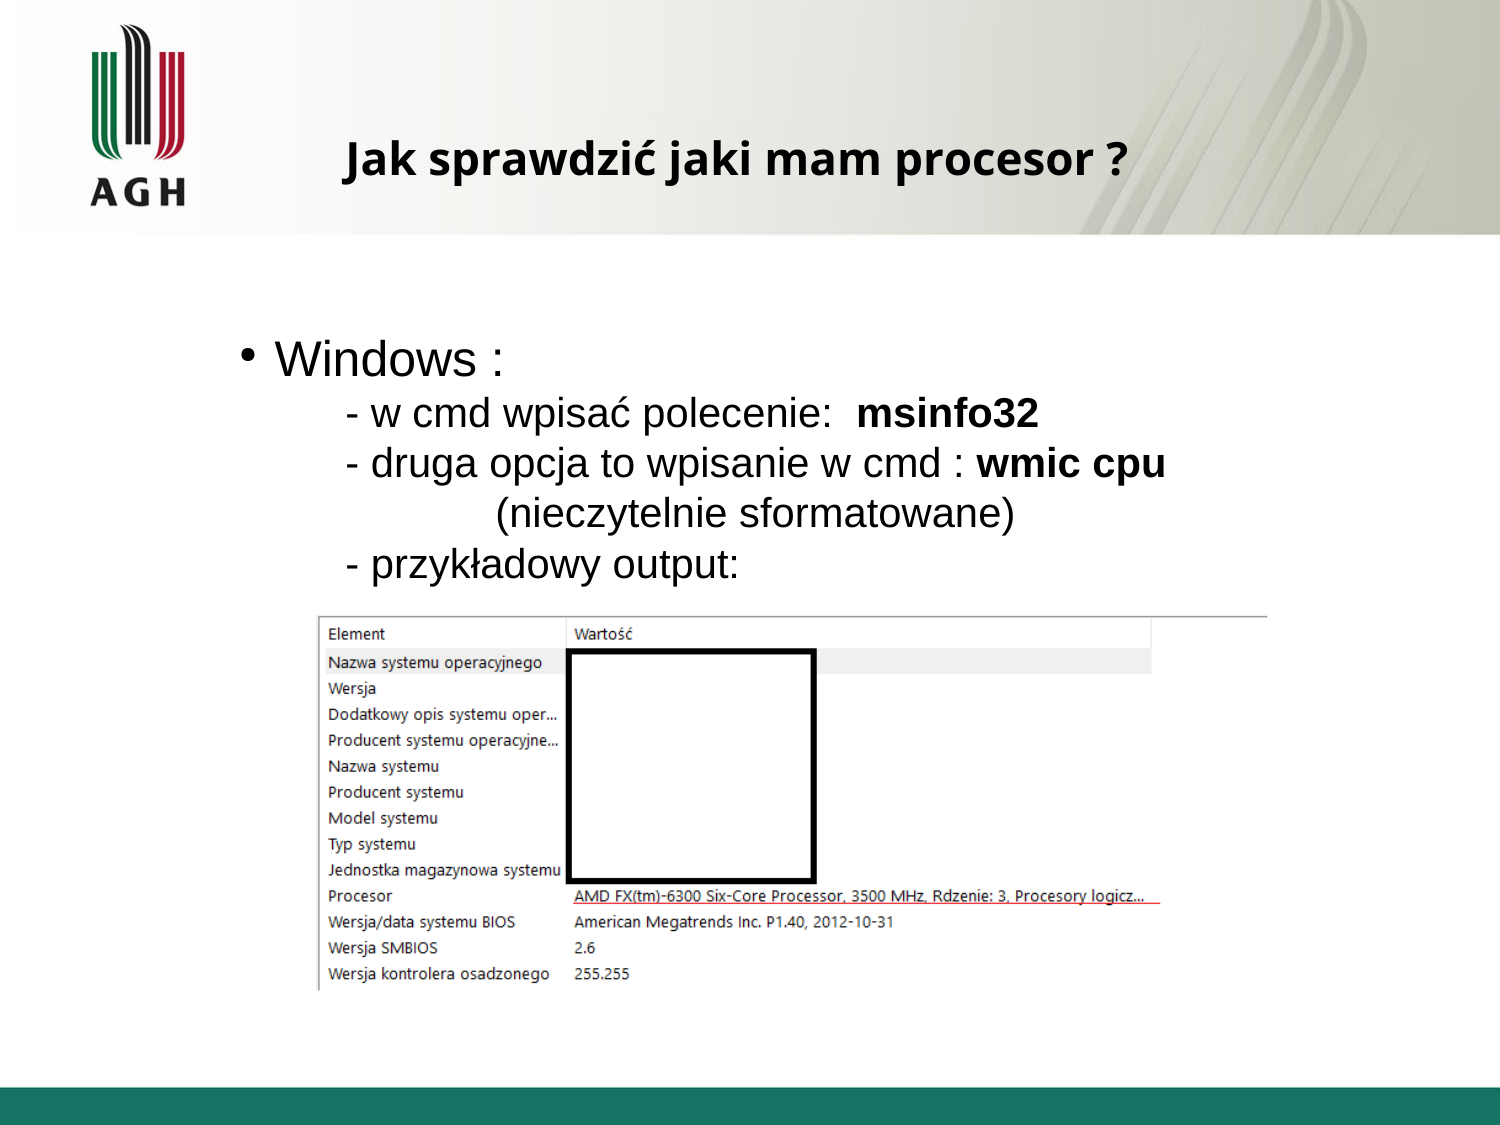

# Jak sprawdzić jaki mam procesor ?
Windows :
- w cmd wpisać polecenie: msinfo32
- druga opcja to wpisanie w cmd : wmic cpu
 	(nieczytelnie sformatowane)
- przykładowy output: